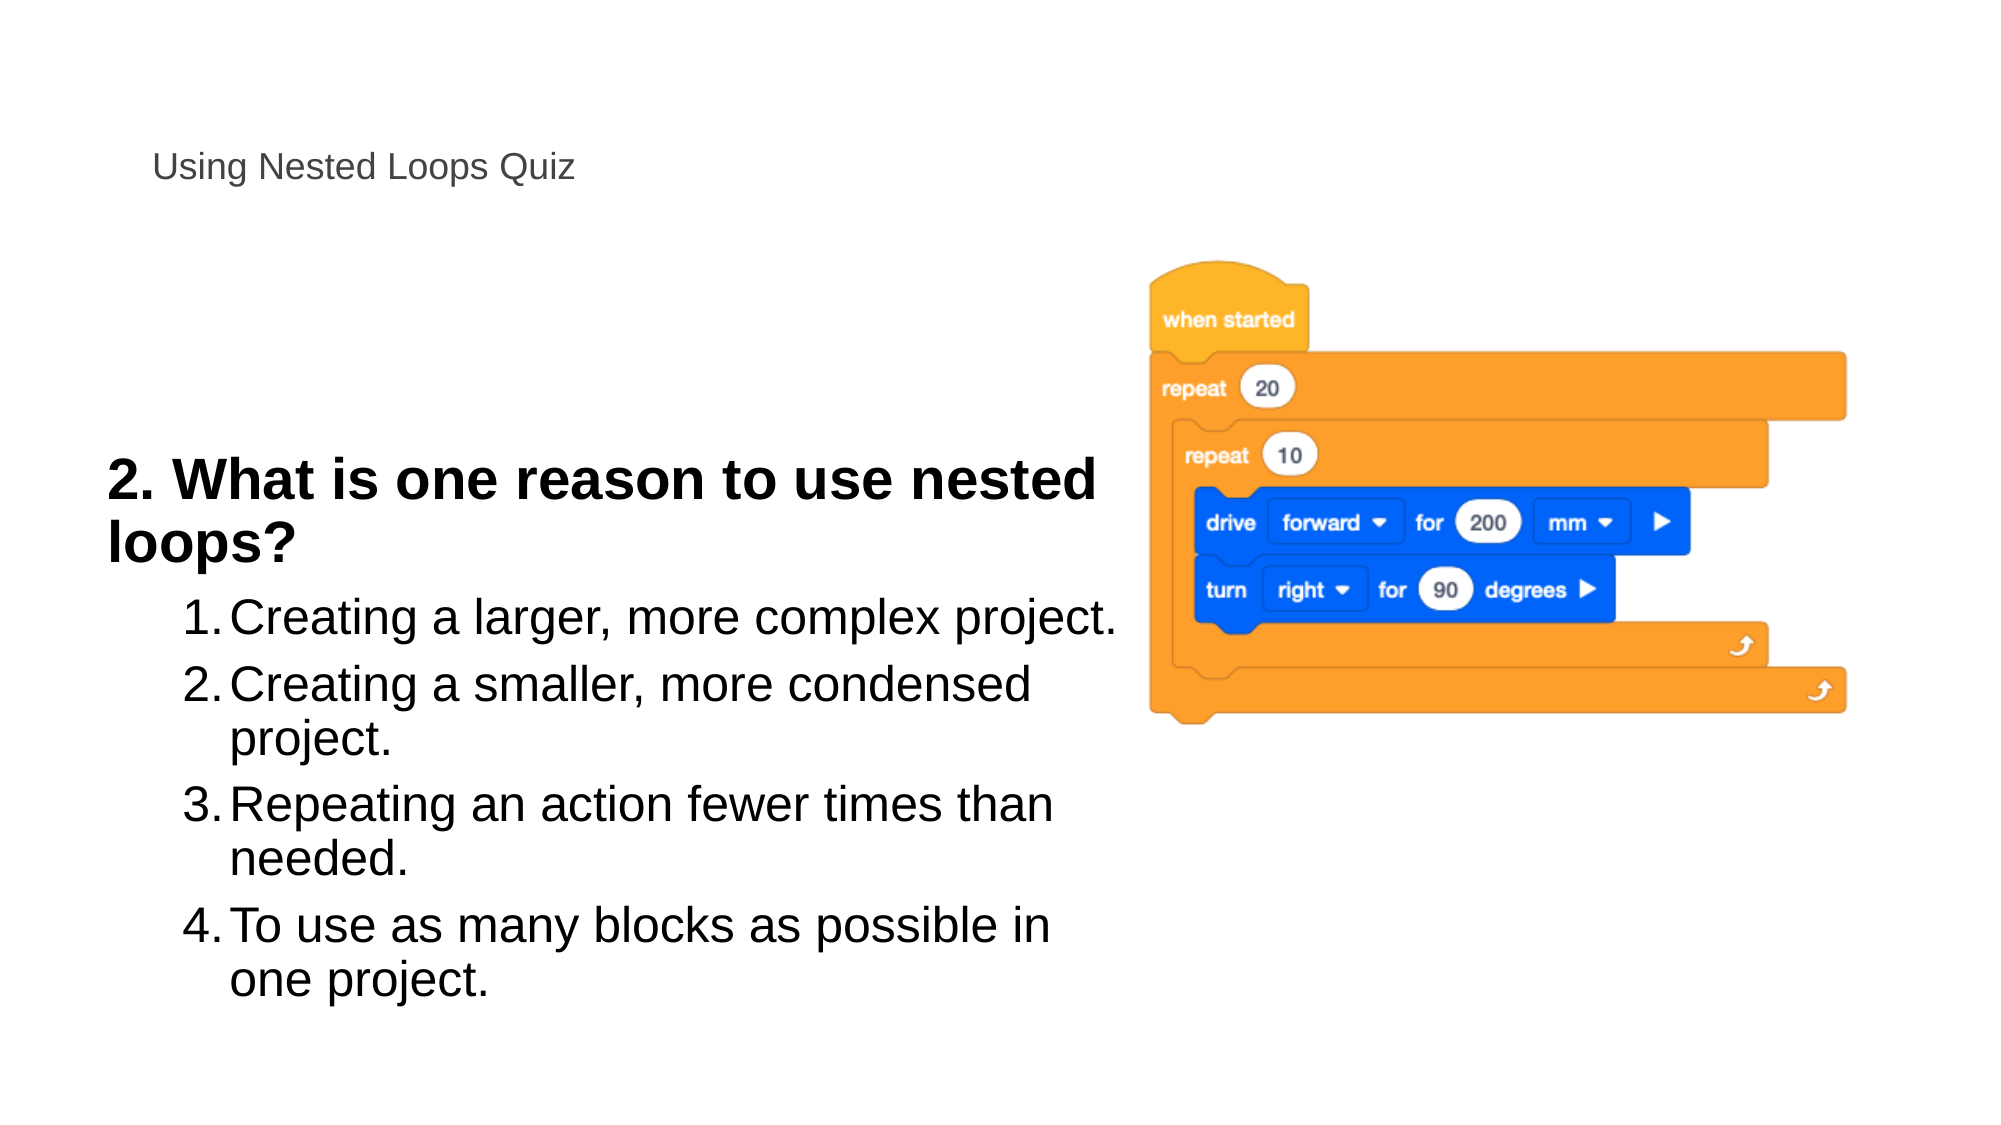

Using Nested Loops Quiz
2. What is one reason to use nested loops?
Creating a larger, more complex project.
Creating a smaller, more condensed project.
Repeating an action fewer times than needed.
To use as many blocks as possible in one project.